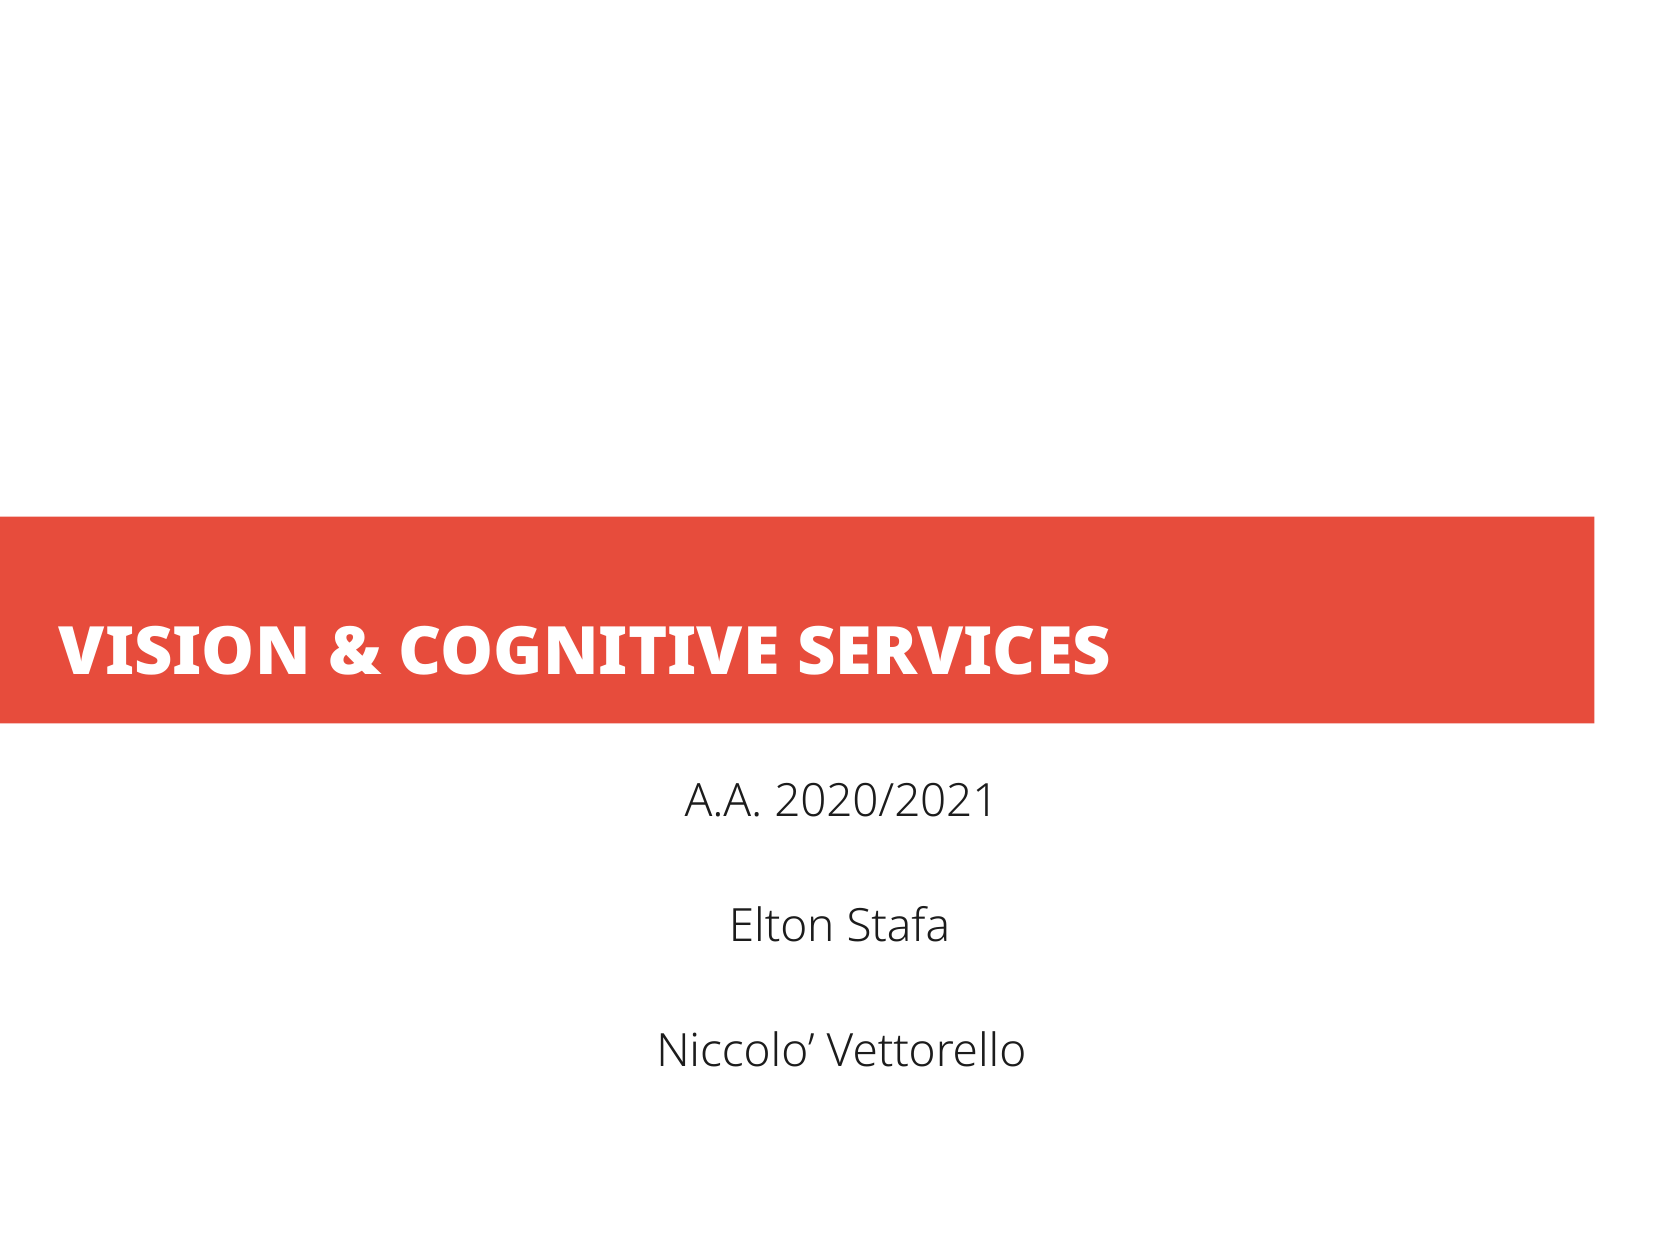

# VISION & COGNITIVE SERVICES
A.A. 2020/2021
Elton Stafa
Niccolo’ Vettorello